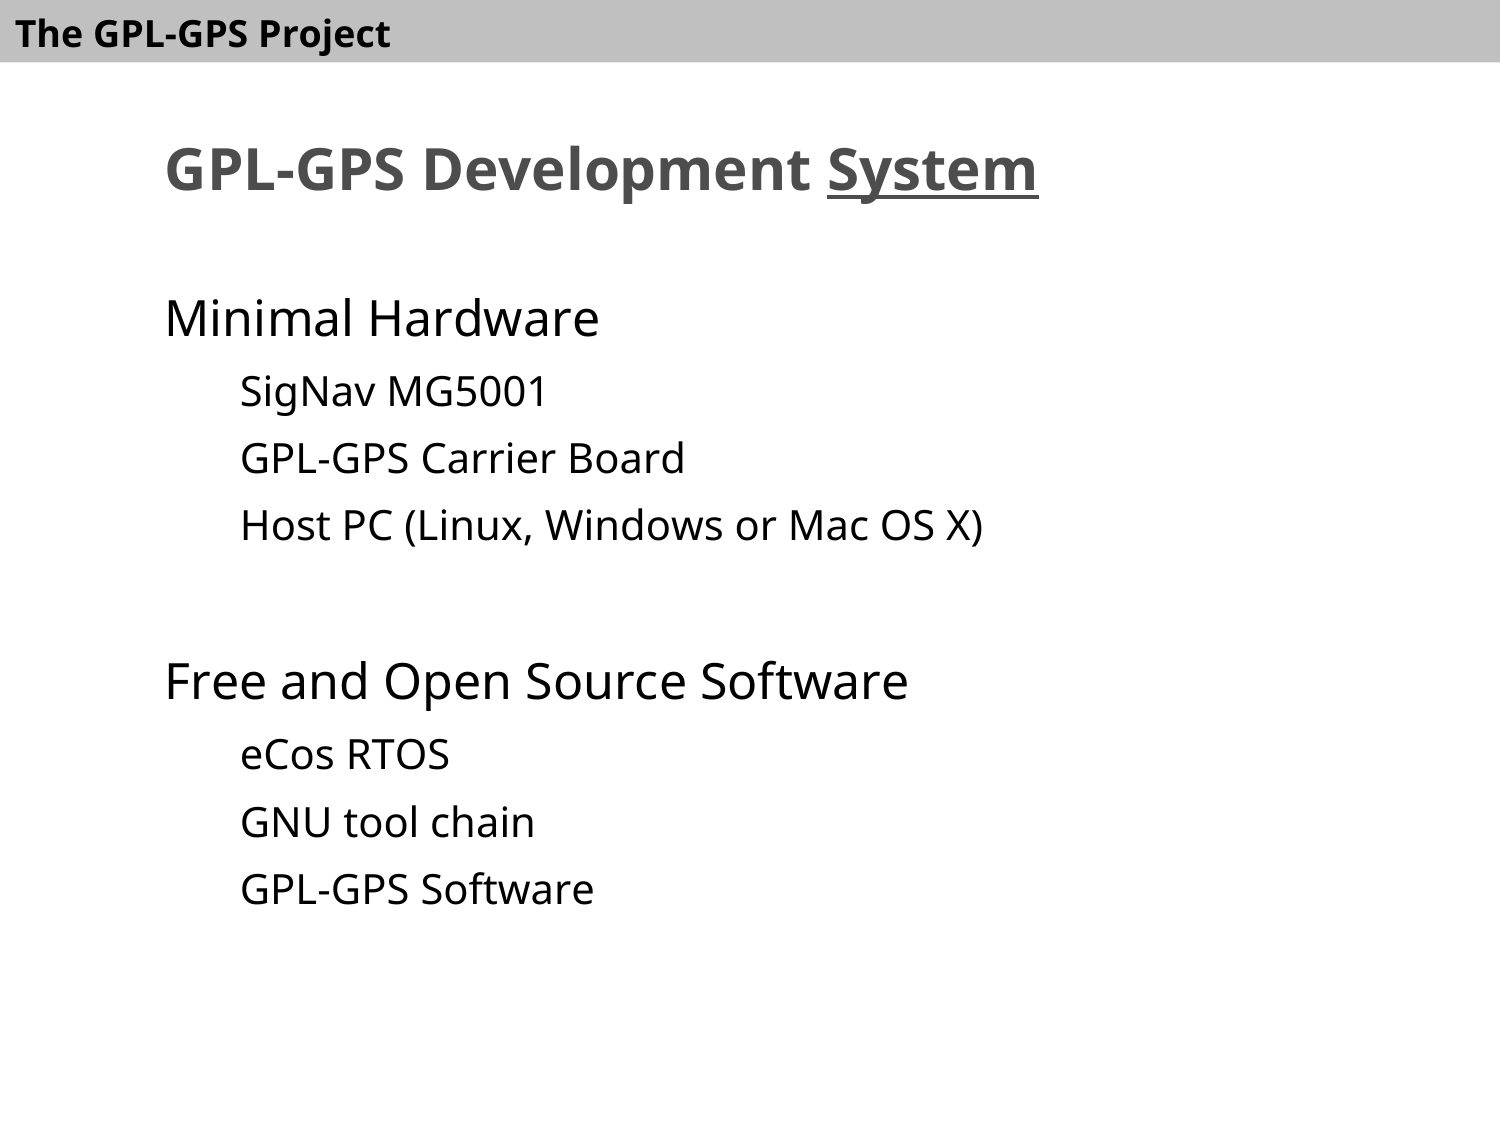

# GPL-GPS Development System
Minimal Hardware
SigNav MG5001
GPL-GPS Carrier Board
Host PC (Linux, Windows or Mac OS X)
Free and Open Source Software
eCos RTOS
GNU tool chain
GPL-GPS Software